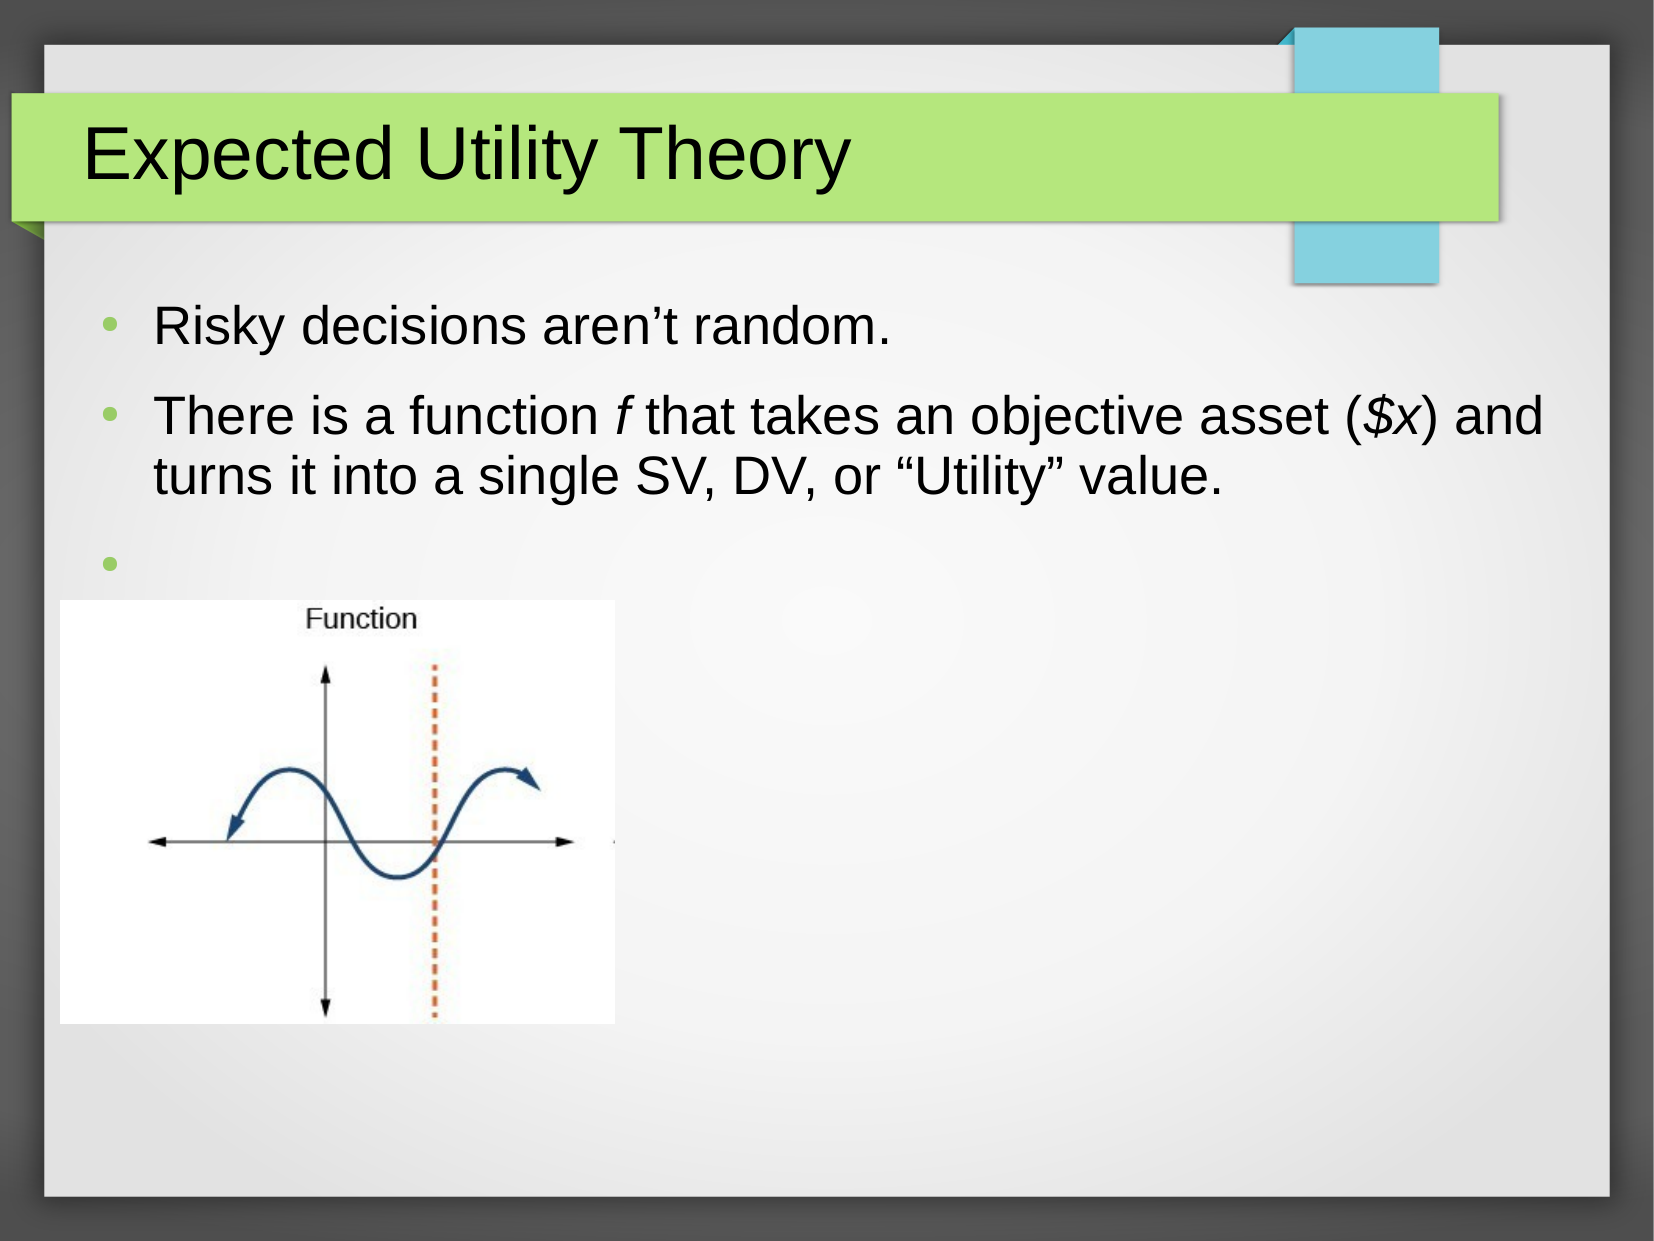

# Expected Utility Theory
Risky decisions aren’t random.
There is a function f that takes an objective asset ($x) and turns it into a single SV, DV, or “Utility” value.